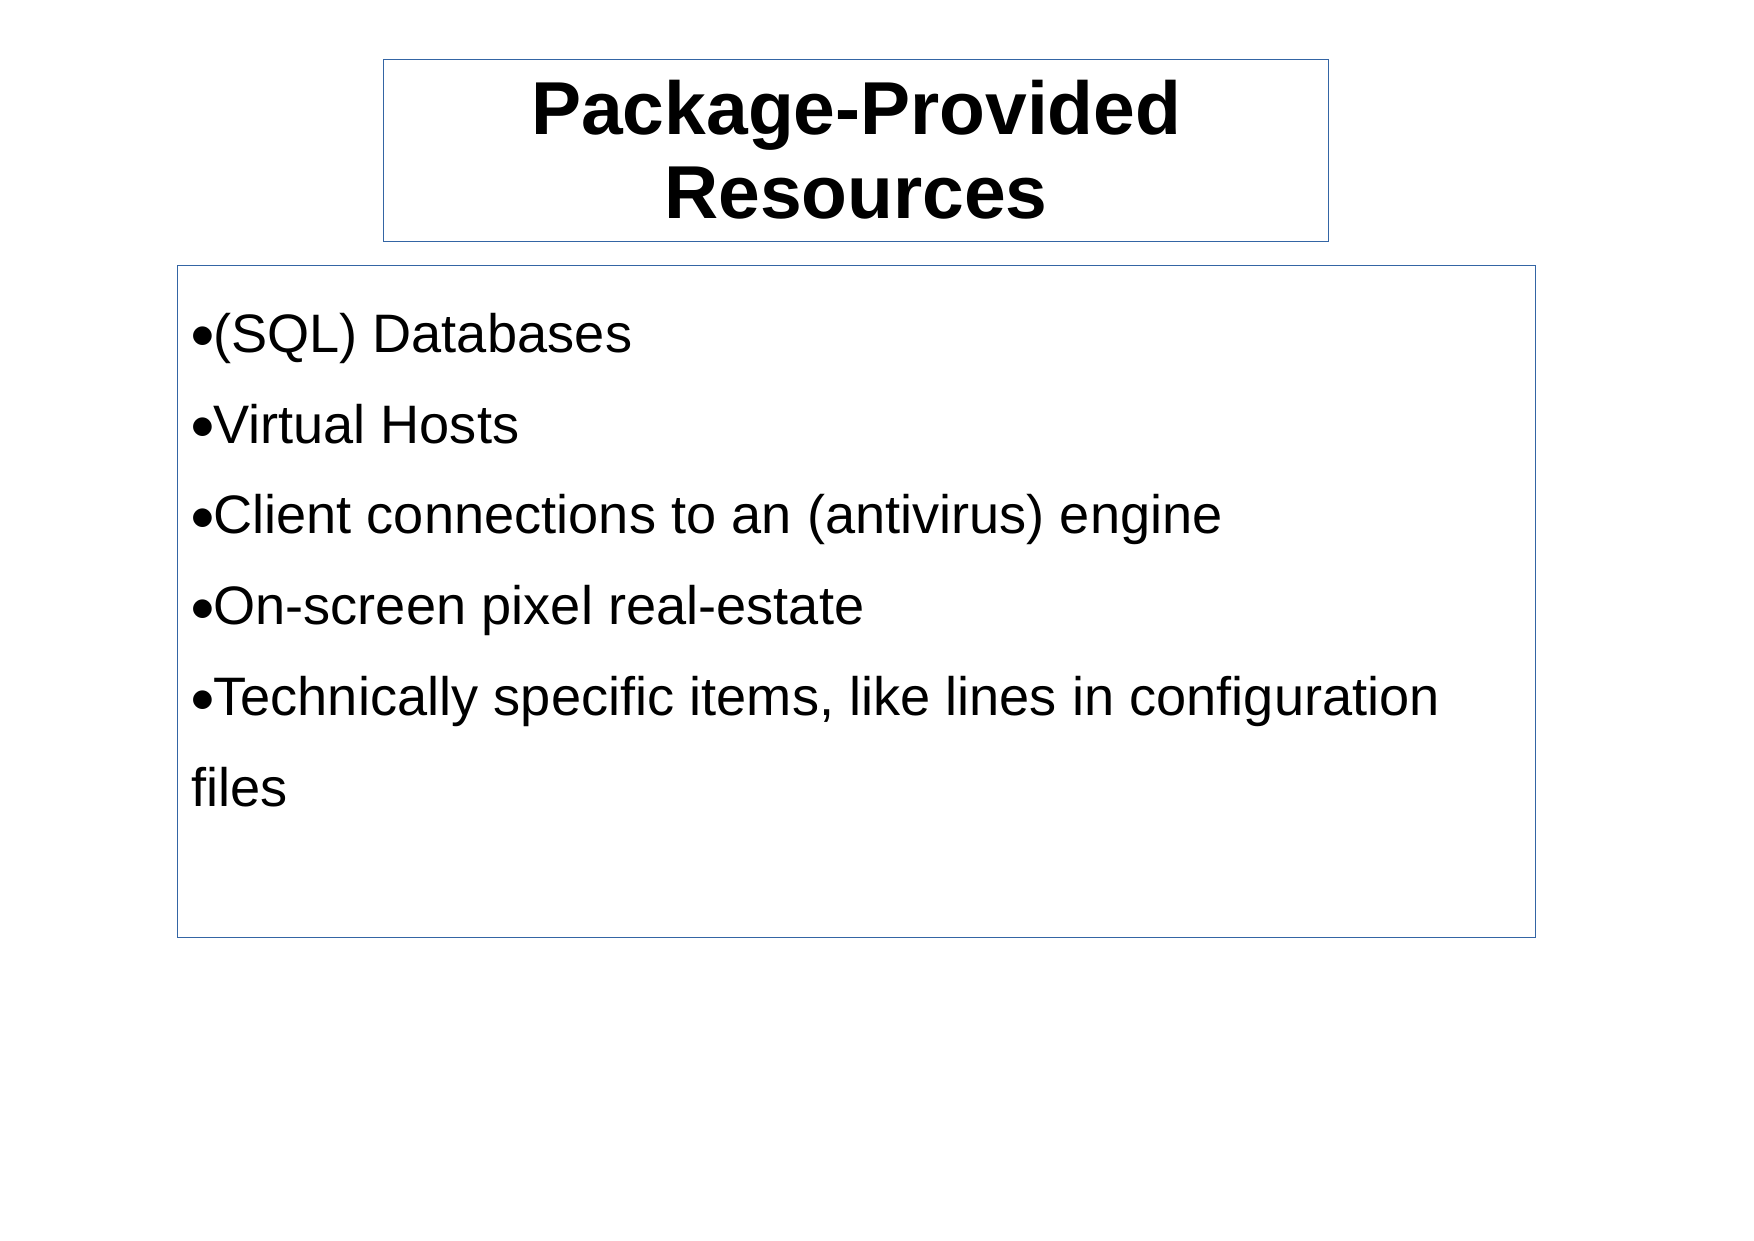

Package-Provided Resources
(SQL) Databases
Virtual Hosts
Client connections to an (antivirus) engine
On-screen pixel real-estate
Technically specific items, like lines in configuration files